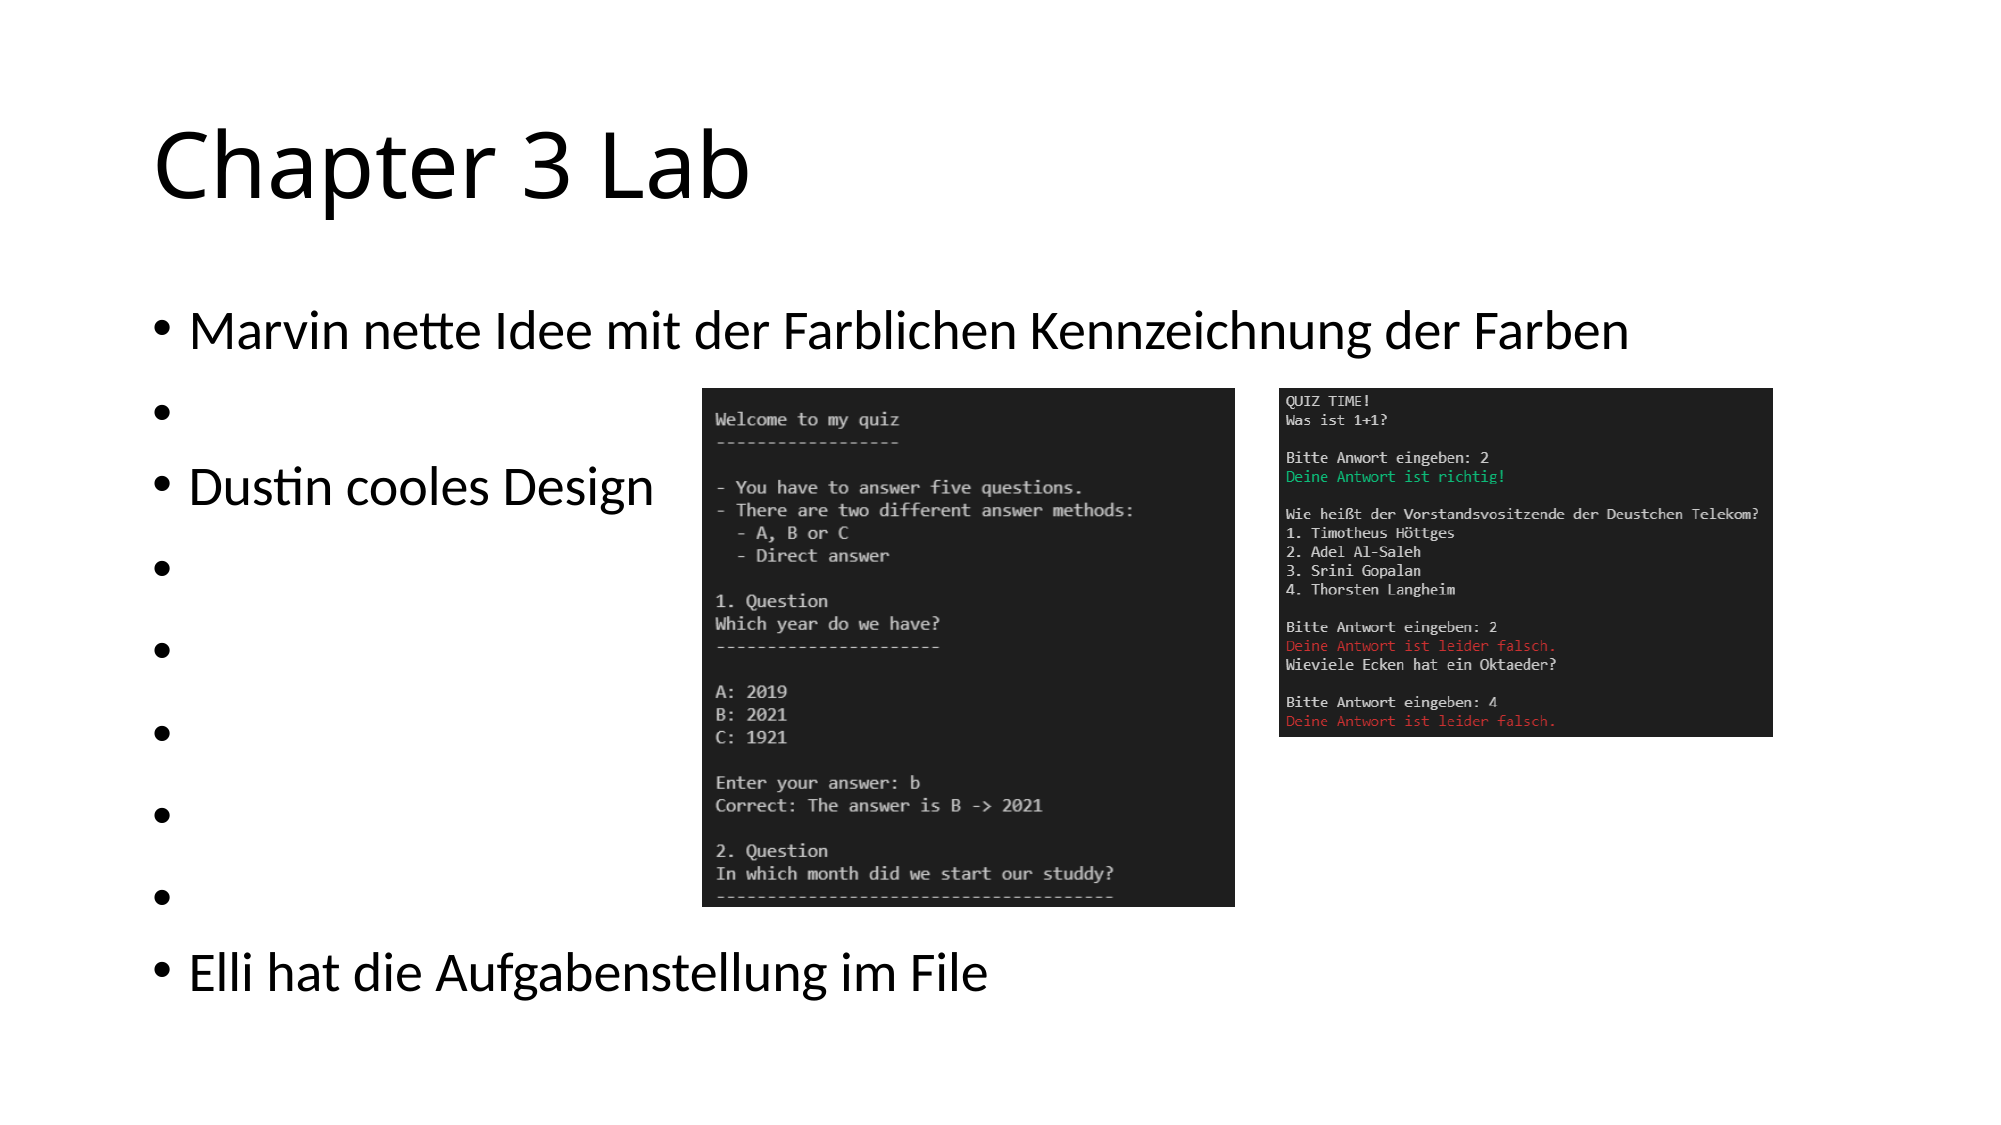

# Chapter 3 Lab
Marvin nette Idee mit der Farblichen Kennzeichnung der Farben
Dustin cooles Design
Elli hat die Aufgabenstellung im File